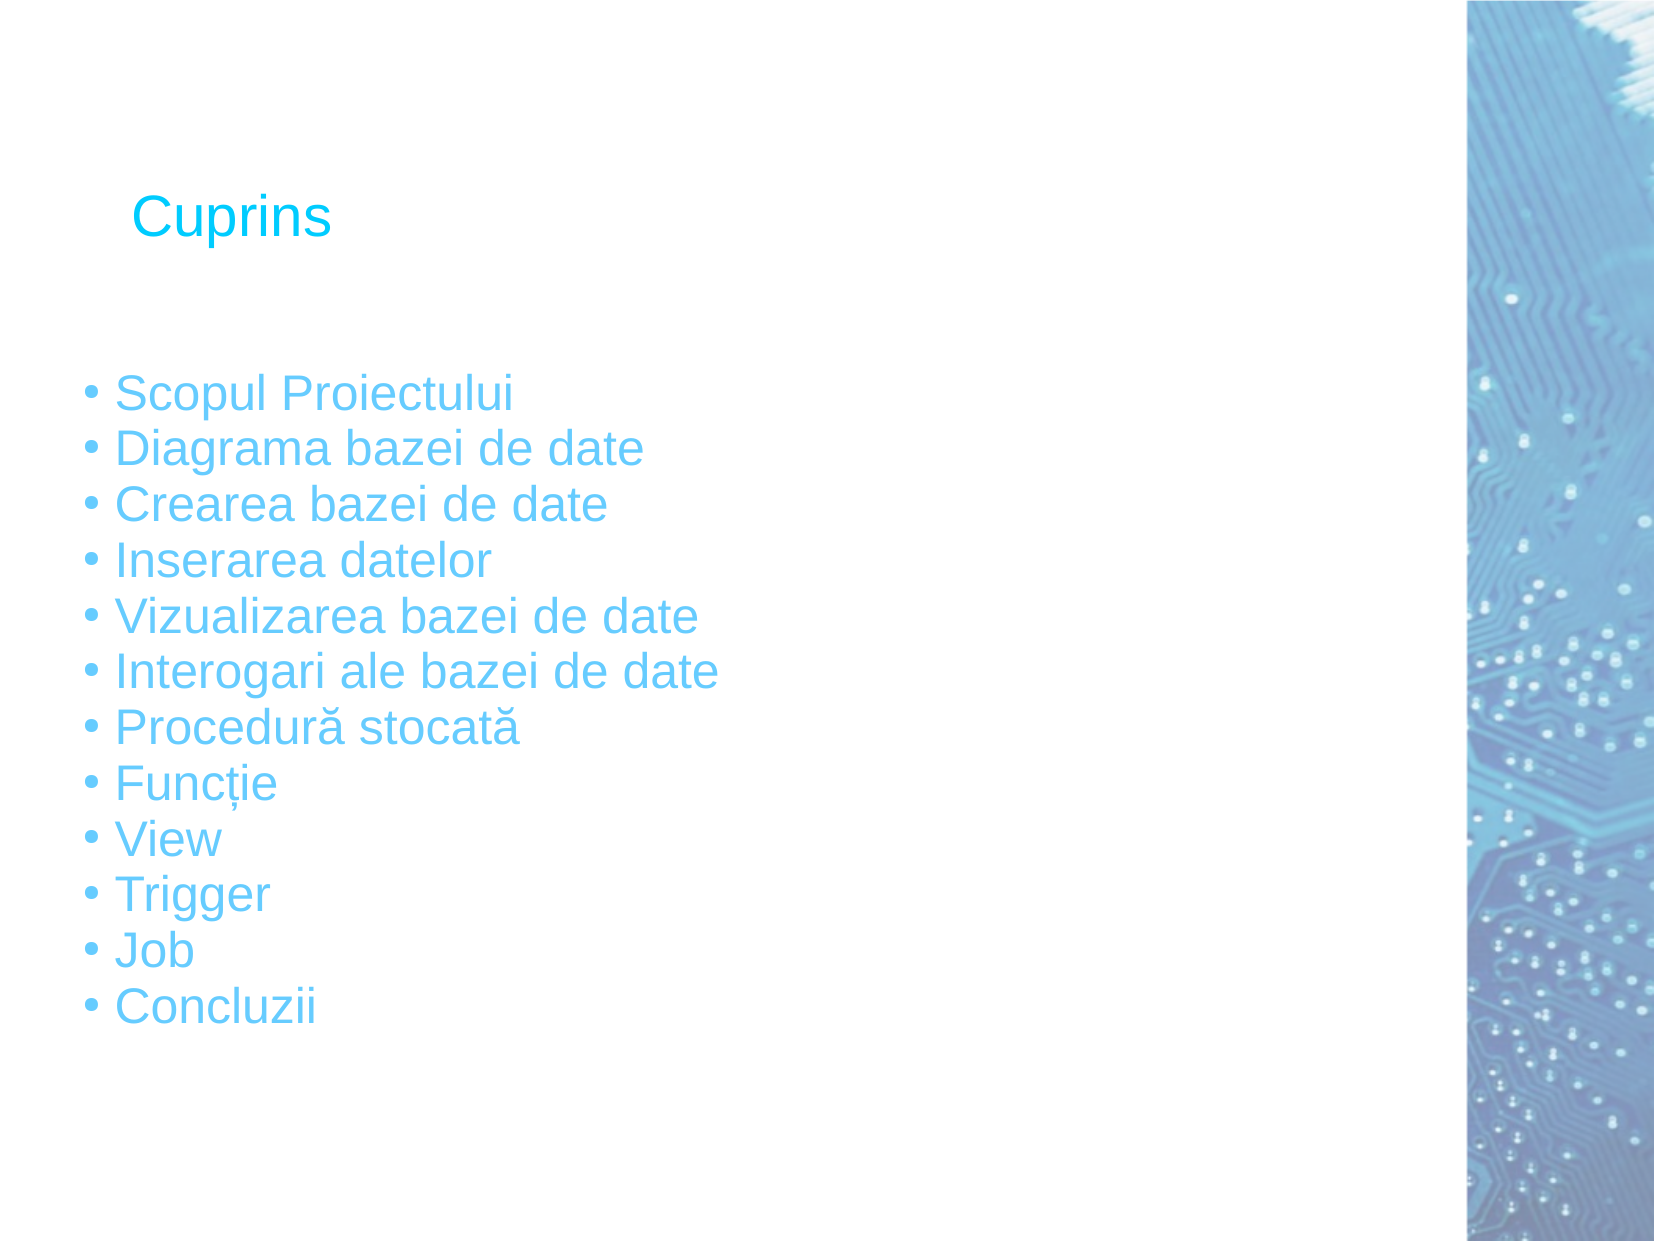

# Cuprins
 Scopul Proiectului
 Diagrama bazei de date
 Crearea bazei de date
 Inserarea datelor
 Vizualizarea bazei de date
 Interogari ale bazei de date
 Procedură stocată
 Funcție
 View
 Trigger
 Job
 Concluzii